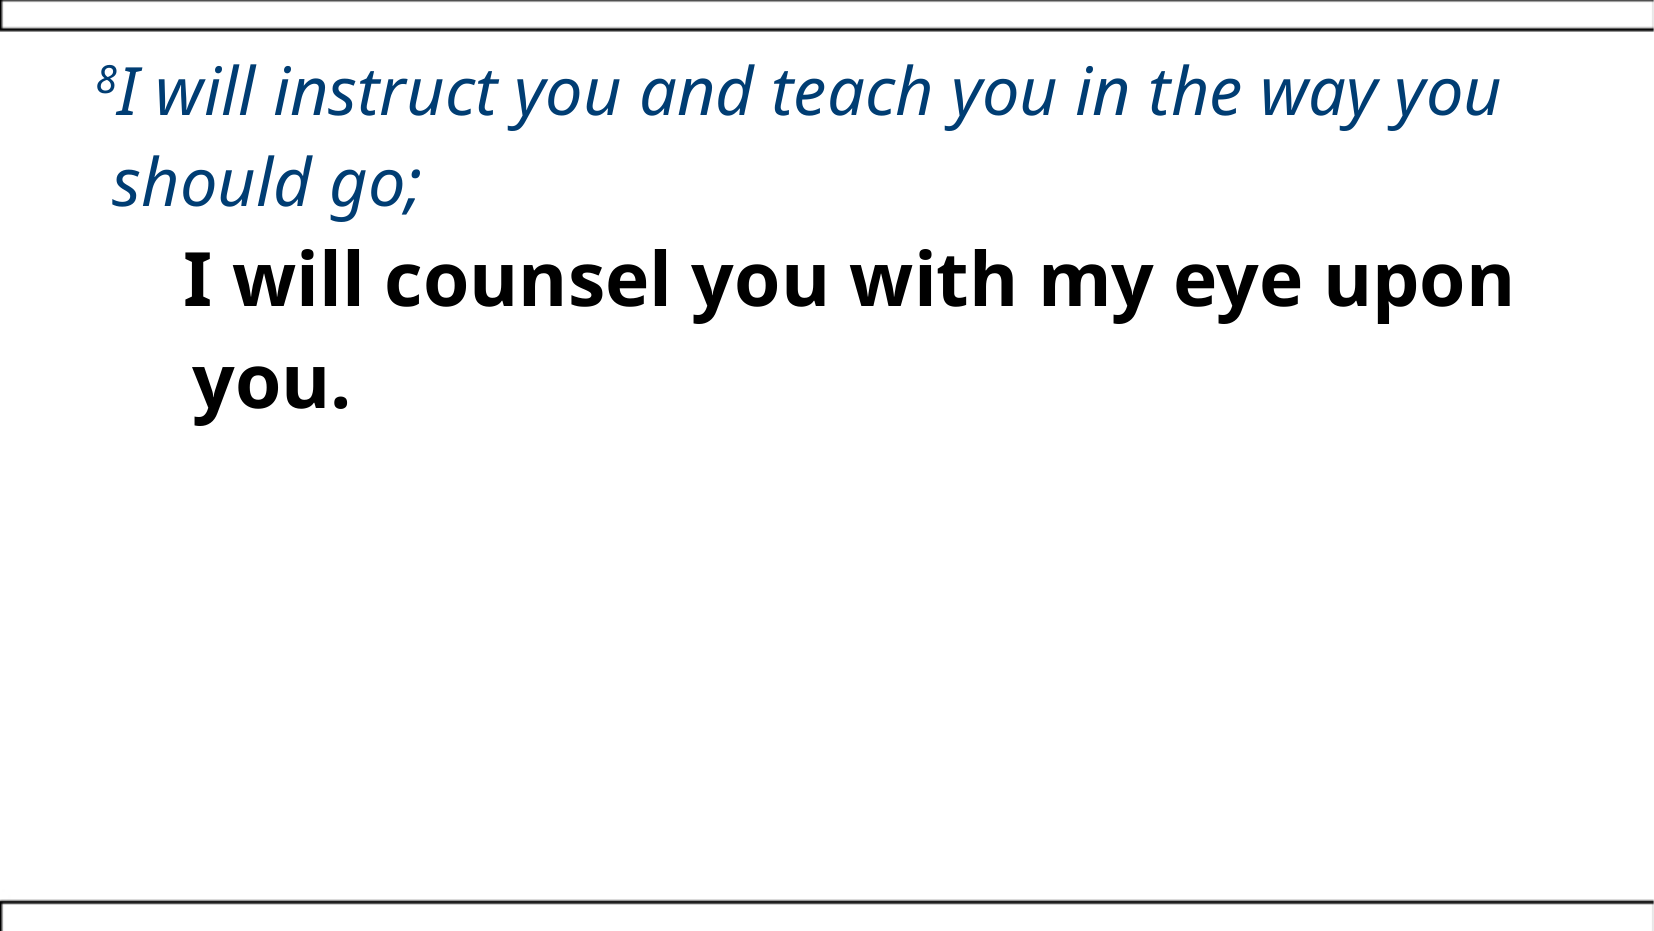

8I will instruct you and teach you in the way you
 should go;
 I will counsel you with my eye upon
 you.